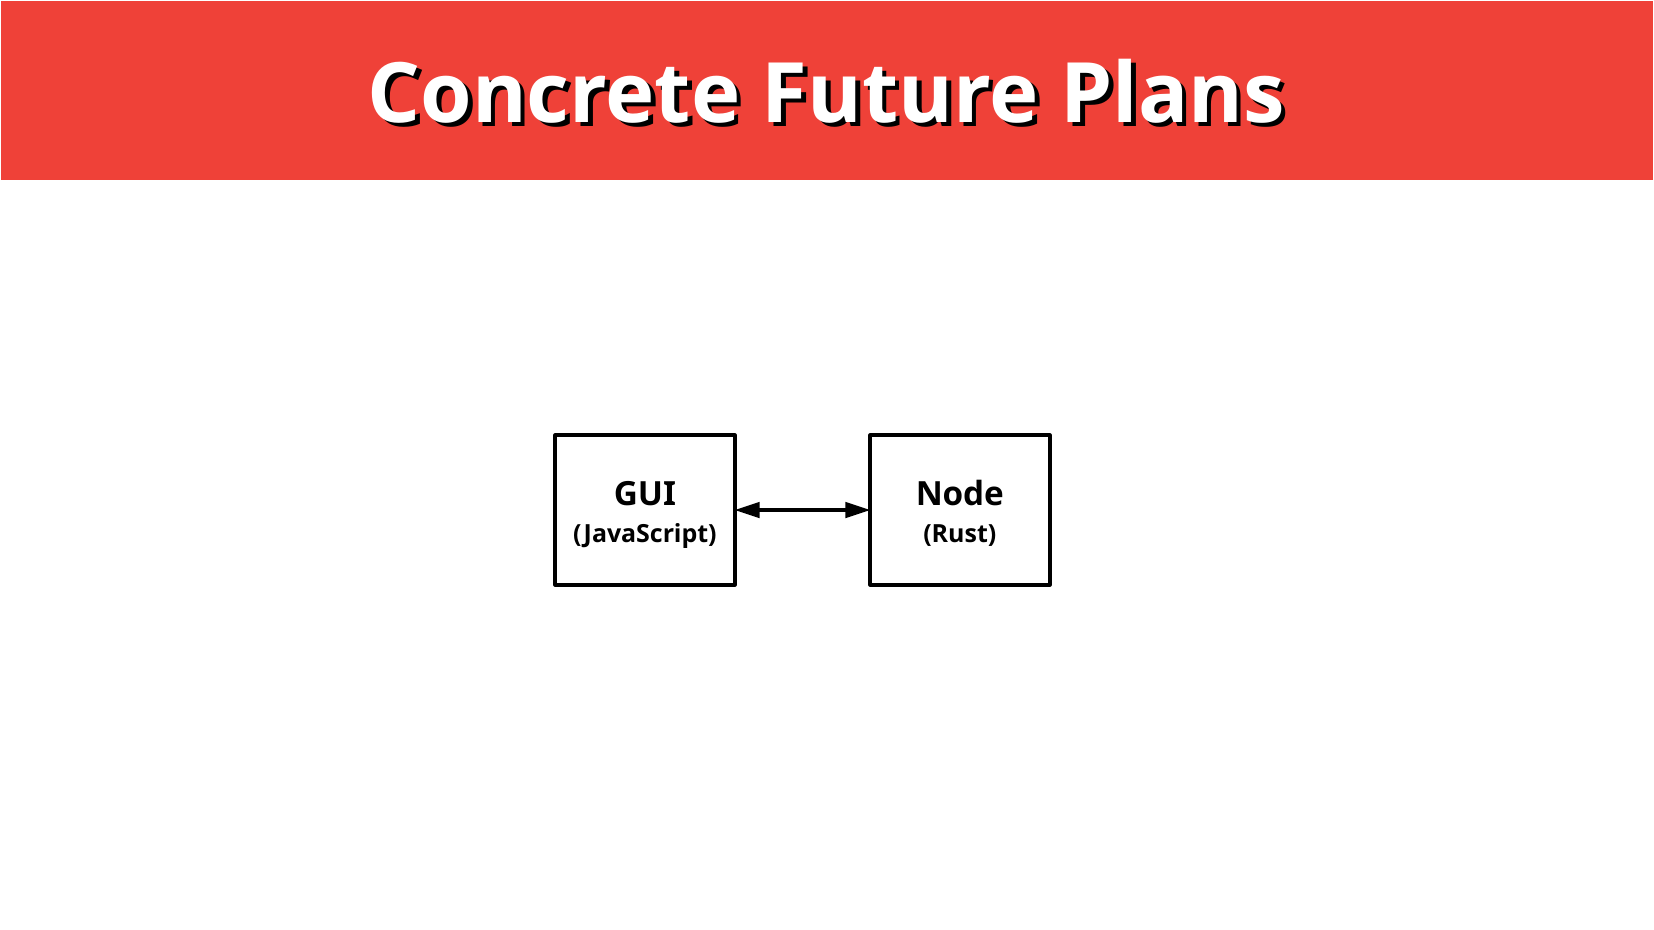

Concrete Future Plans
#
GUI
(JavaScript)
Node
(Rust)